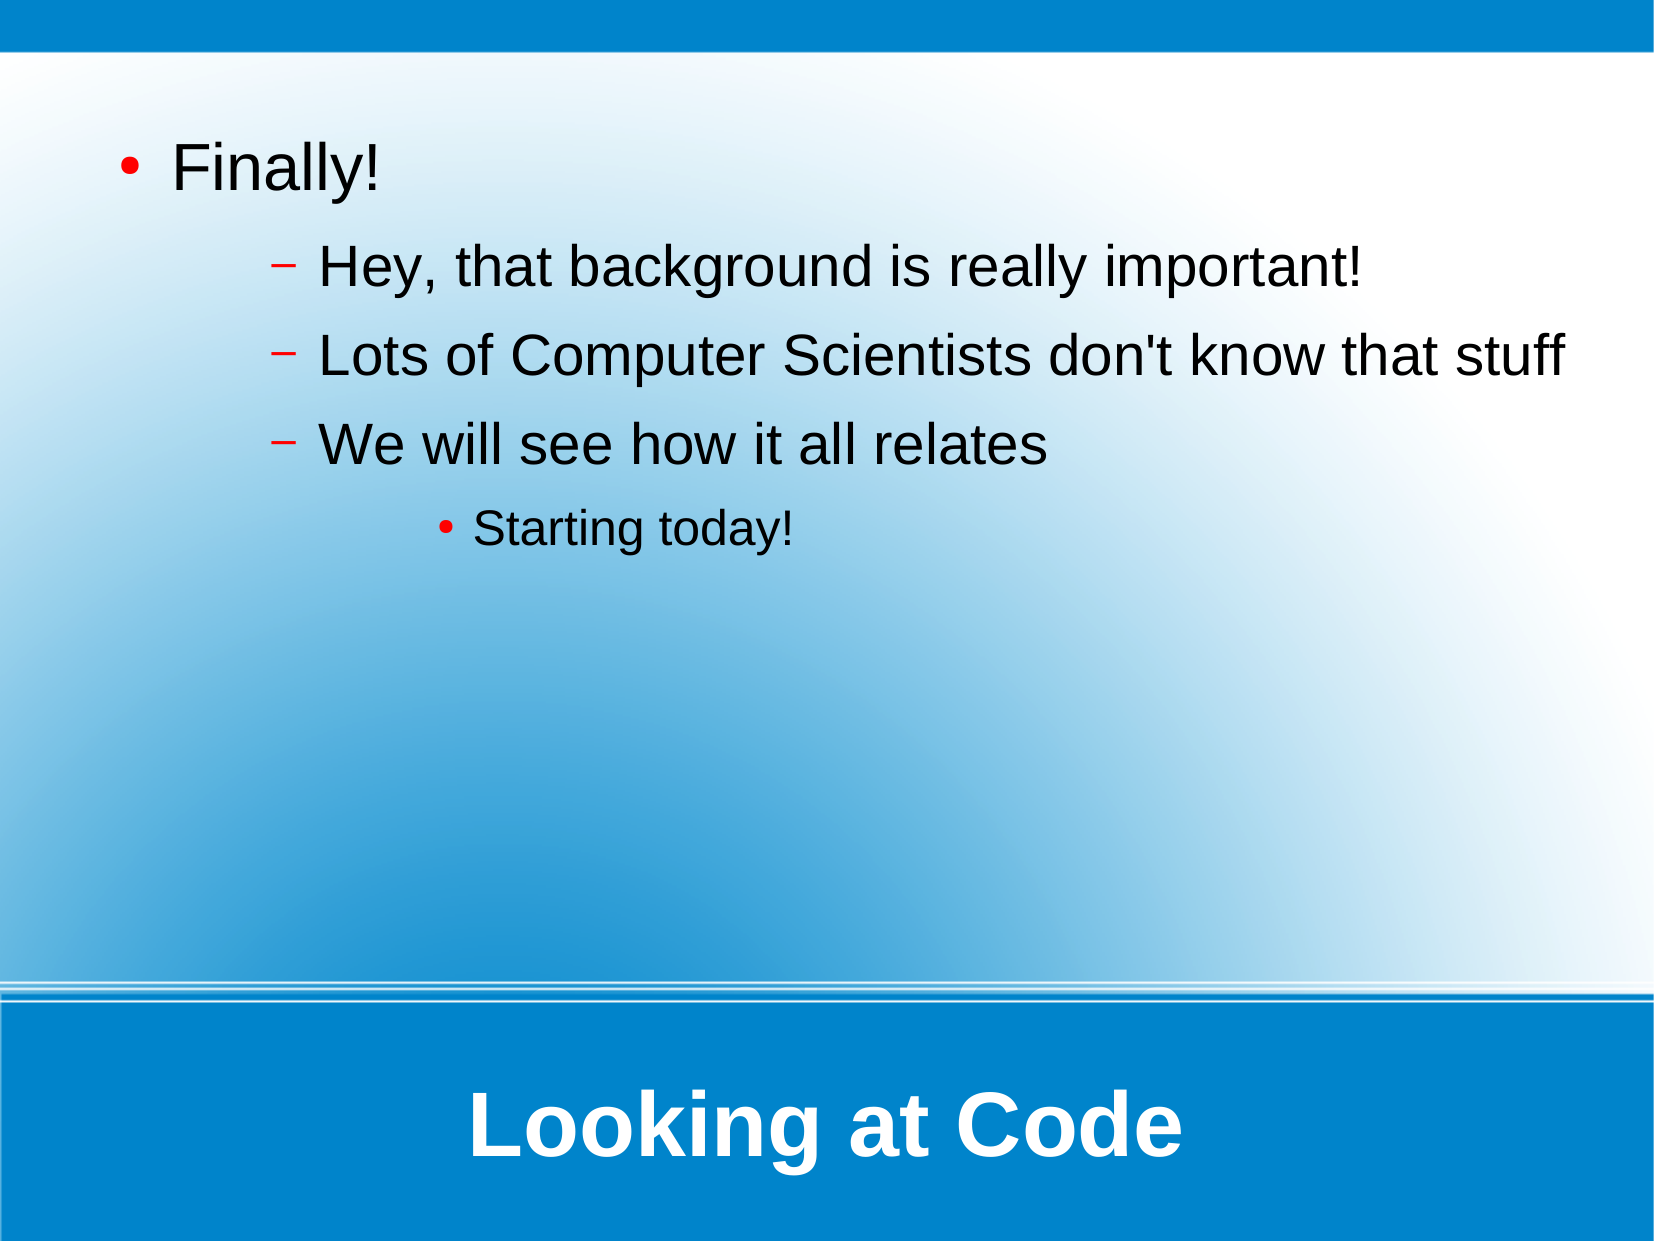

Finally!
Hey, that background is really important!
Lots of Computer Scientists don't know that stuff
We will see how it all relates
Starting today!
# Looking at Code